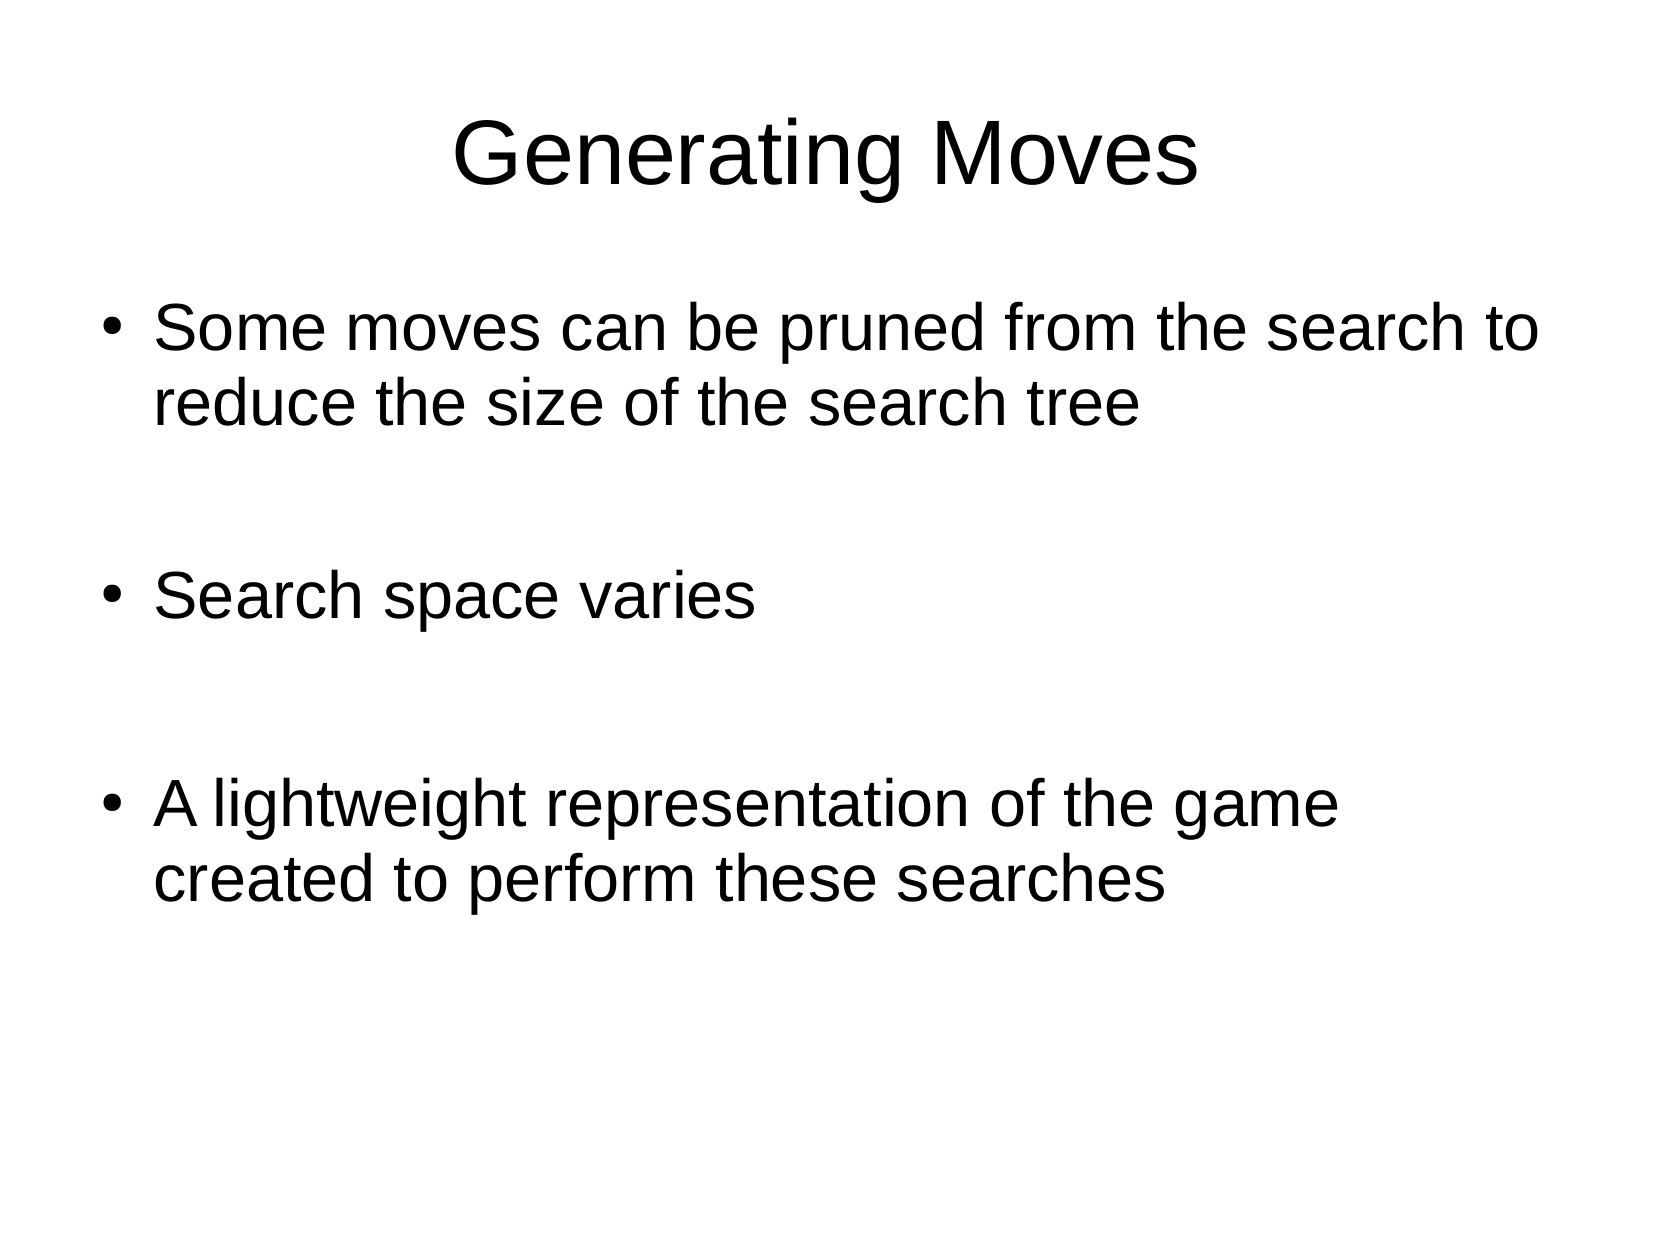

# Generating Moves
Some moves can be pruned from the search to reduce the size of the search tree
Search space varies
A lightweight representation of the game created to perform these searches